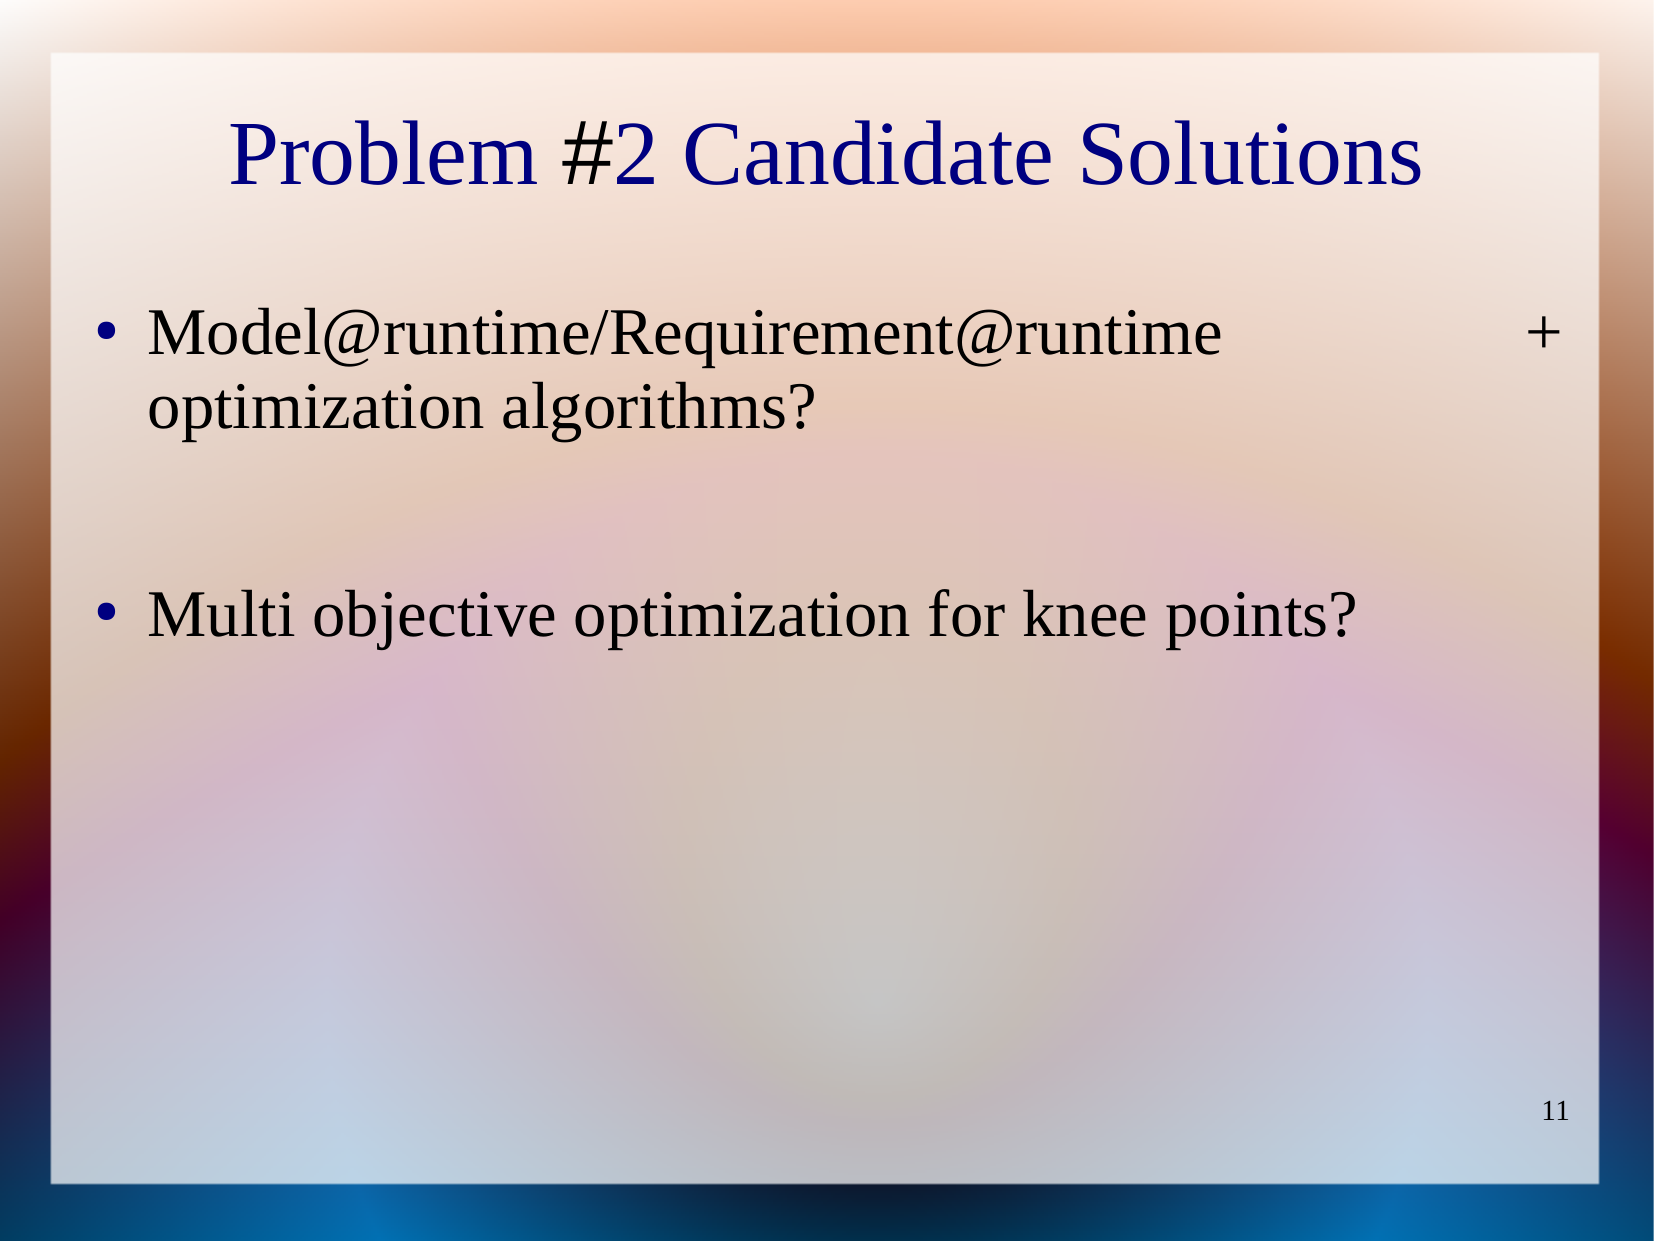

# Problem #2 Candidate Solutions
Model@runtime/Requirement@runtime + optimization algorithms?
Multi objective optimization for knee points?
11